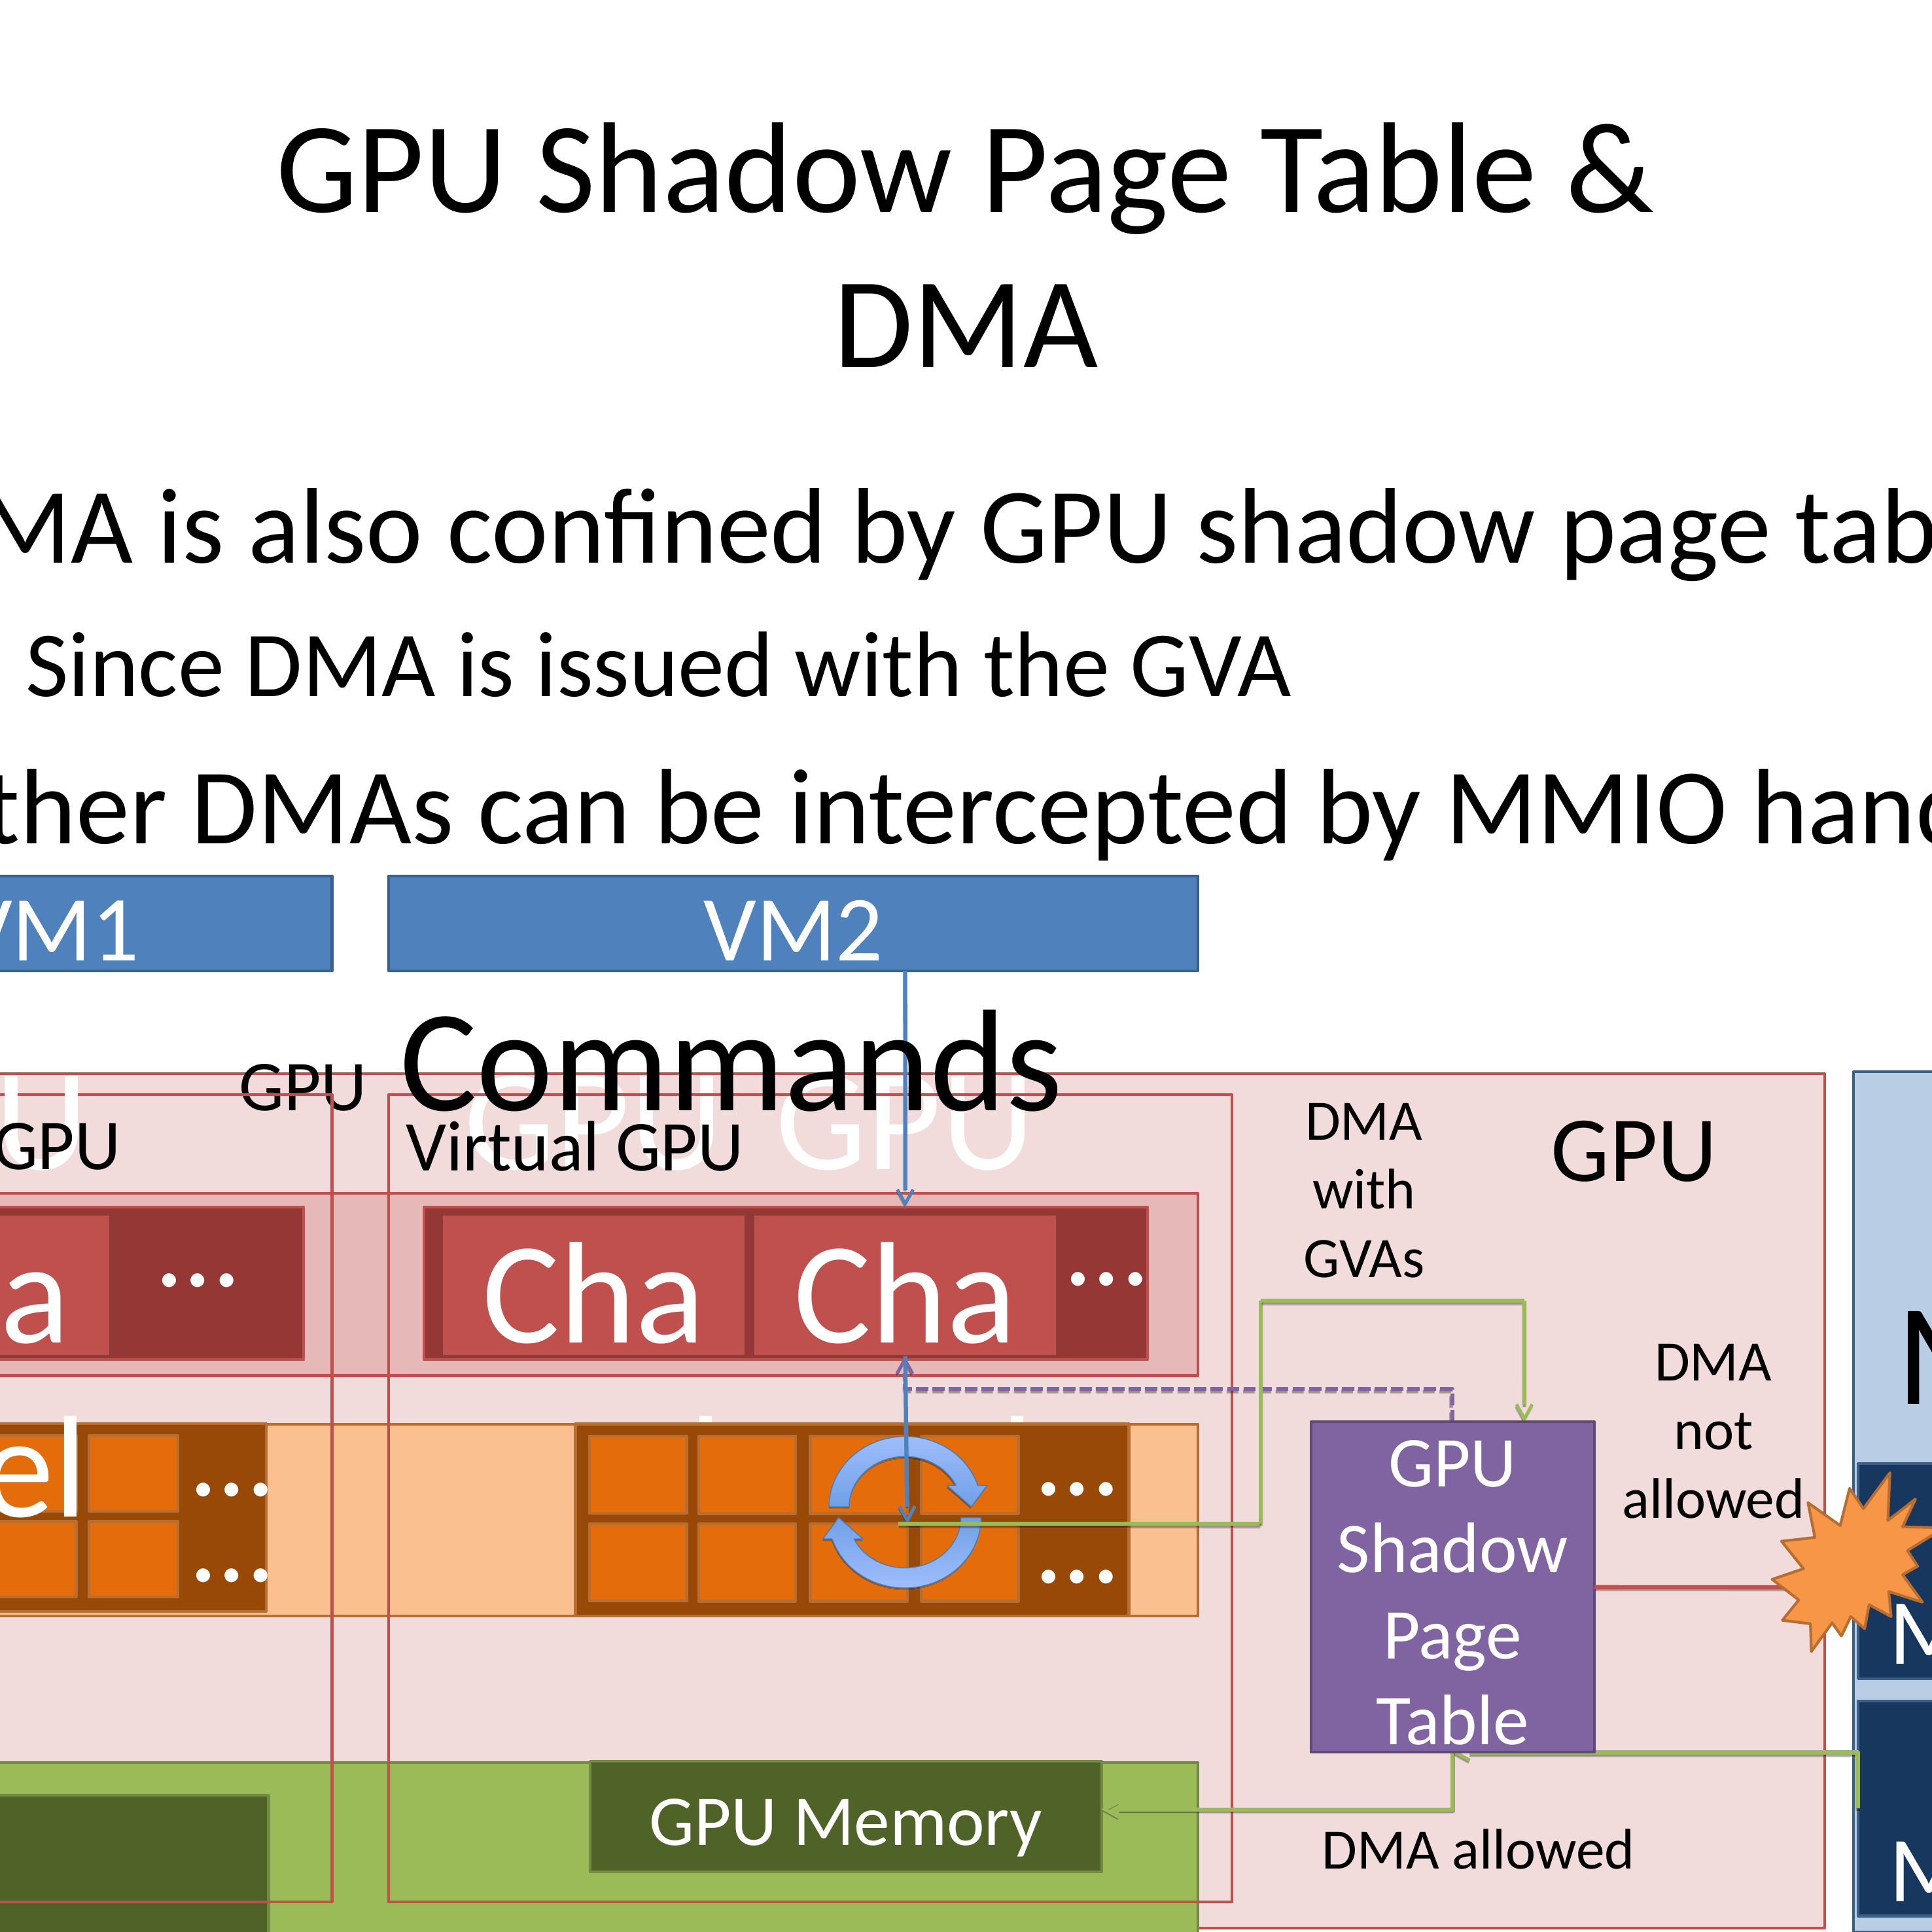

# GPU Shadow Page Table & DMA
DMA is also confined by GPU shadow page tables
Since DMA is issued with the GVA
Other DMAs can be intercepted by MMIO handling
VM1
VM2
GPU Commands
DMA
with
GVAs
CPU Memory
GPU
Virtual GPU
Virtual GPU
…
…
…
GPU
Channel
GPU
Channel
GPU
Channel
DMA
not
allowed
…
…
…
…
…
GPU
Shadow
Page
Table
VM1 Memory
…
VM2 Memory
GPU Memory
DMA allowed